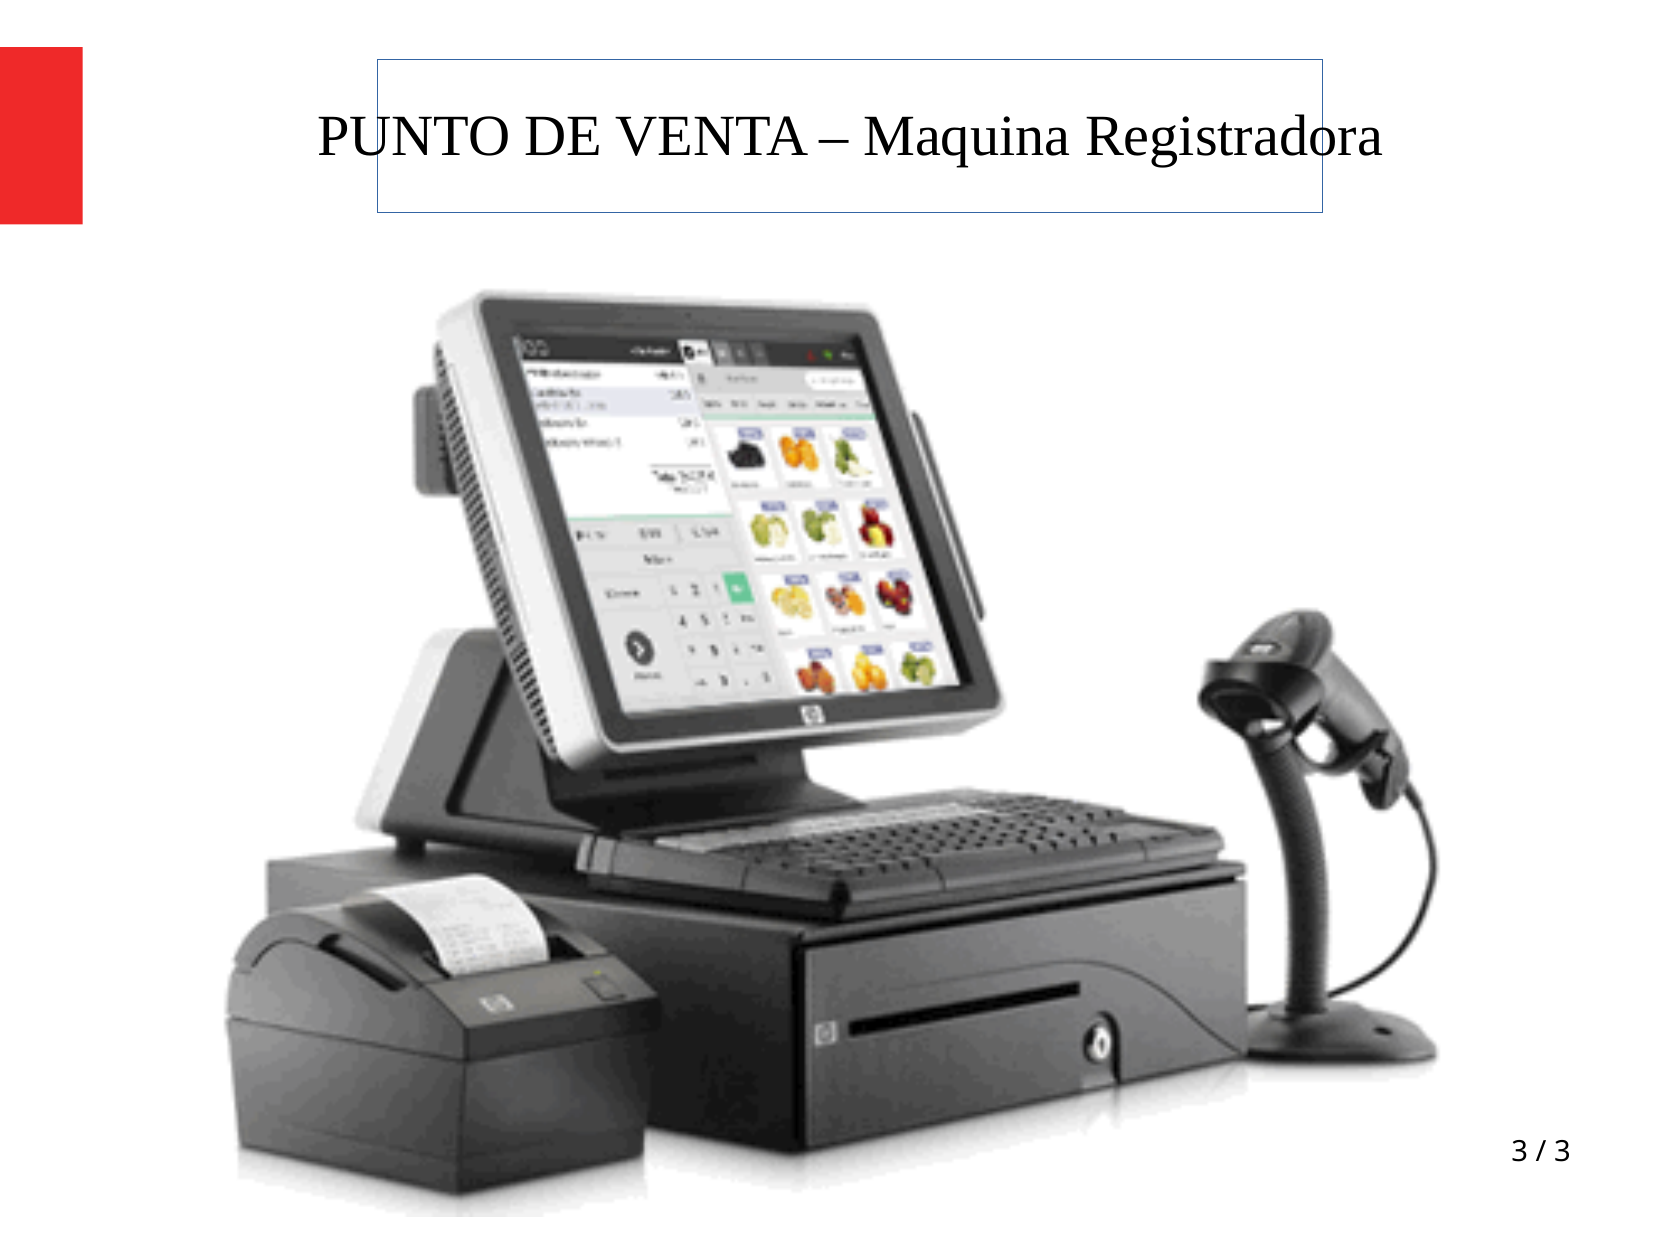

PUNTO DE VENTA – Maquina Registradora
3